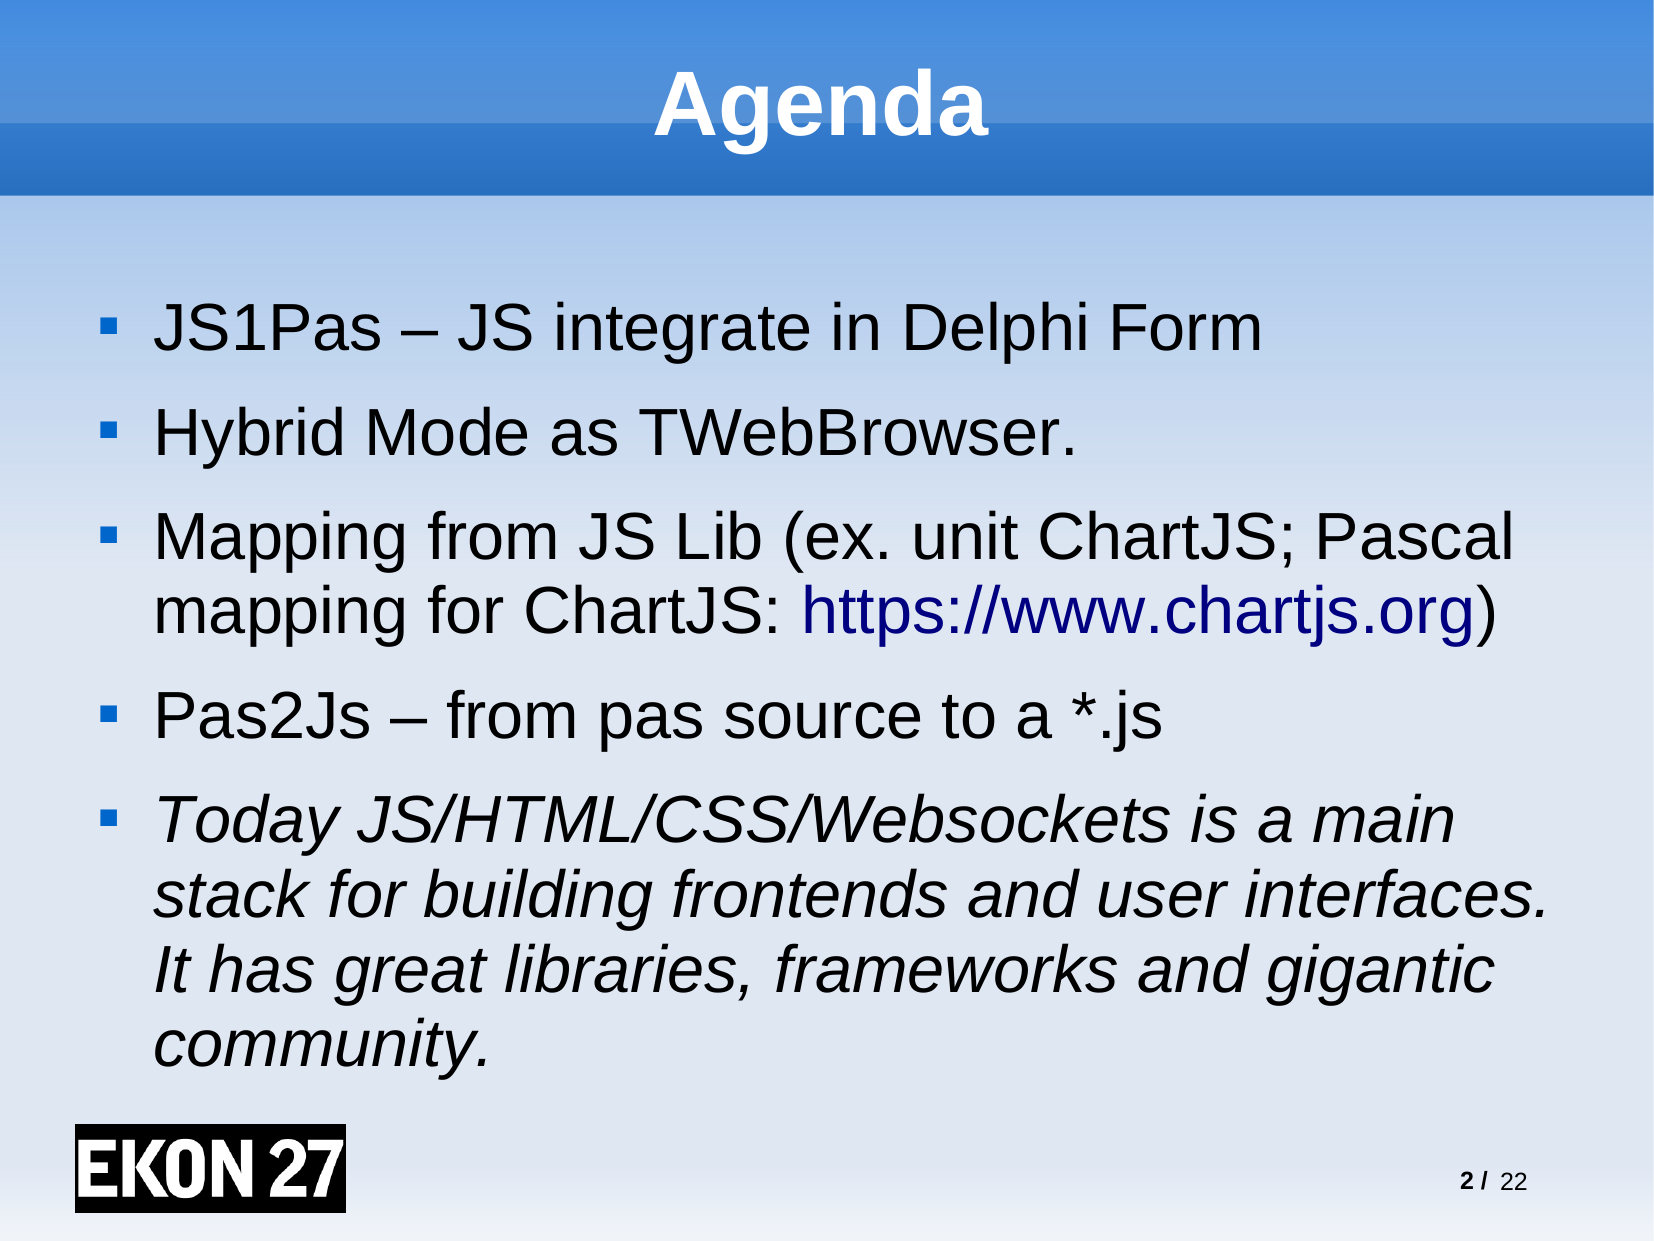

# Agenda
JS1Pas – JS integrate in Delphi Form
Hybrid Mode as TWebBrowser.
Mapping from JS Lib (ex. unit ChartJS; Pascal mapping for ChartJS: https://www.chartjs.org)
Pas2Js – from pas source to a *.js
Today JS/HTML/CSS/Websockets is a main stack for building frontends and user interfaces. It has great libraries, frameworks and gigantic community.
2